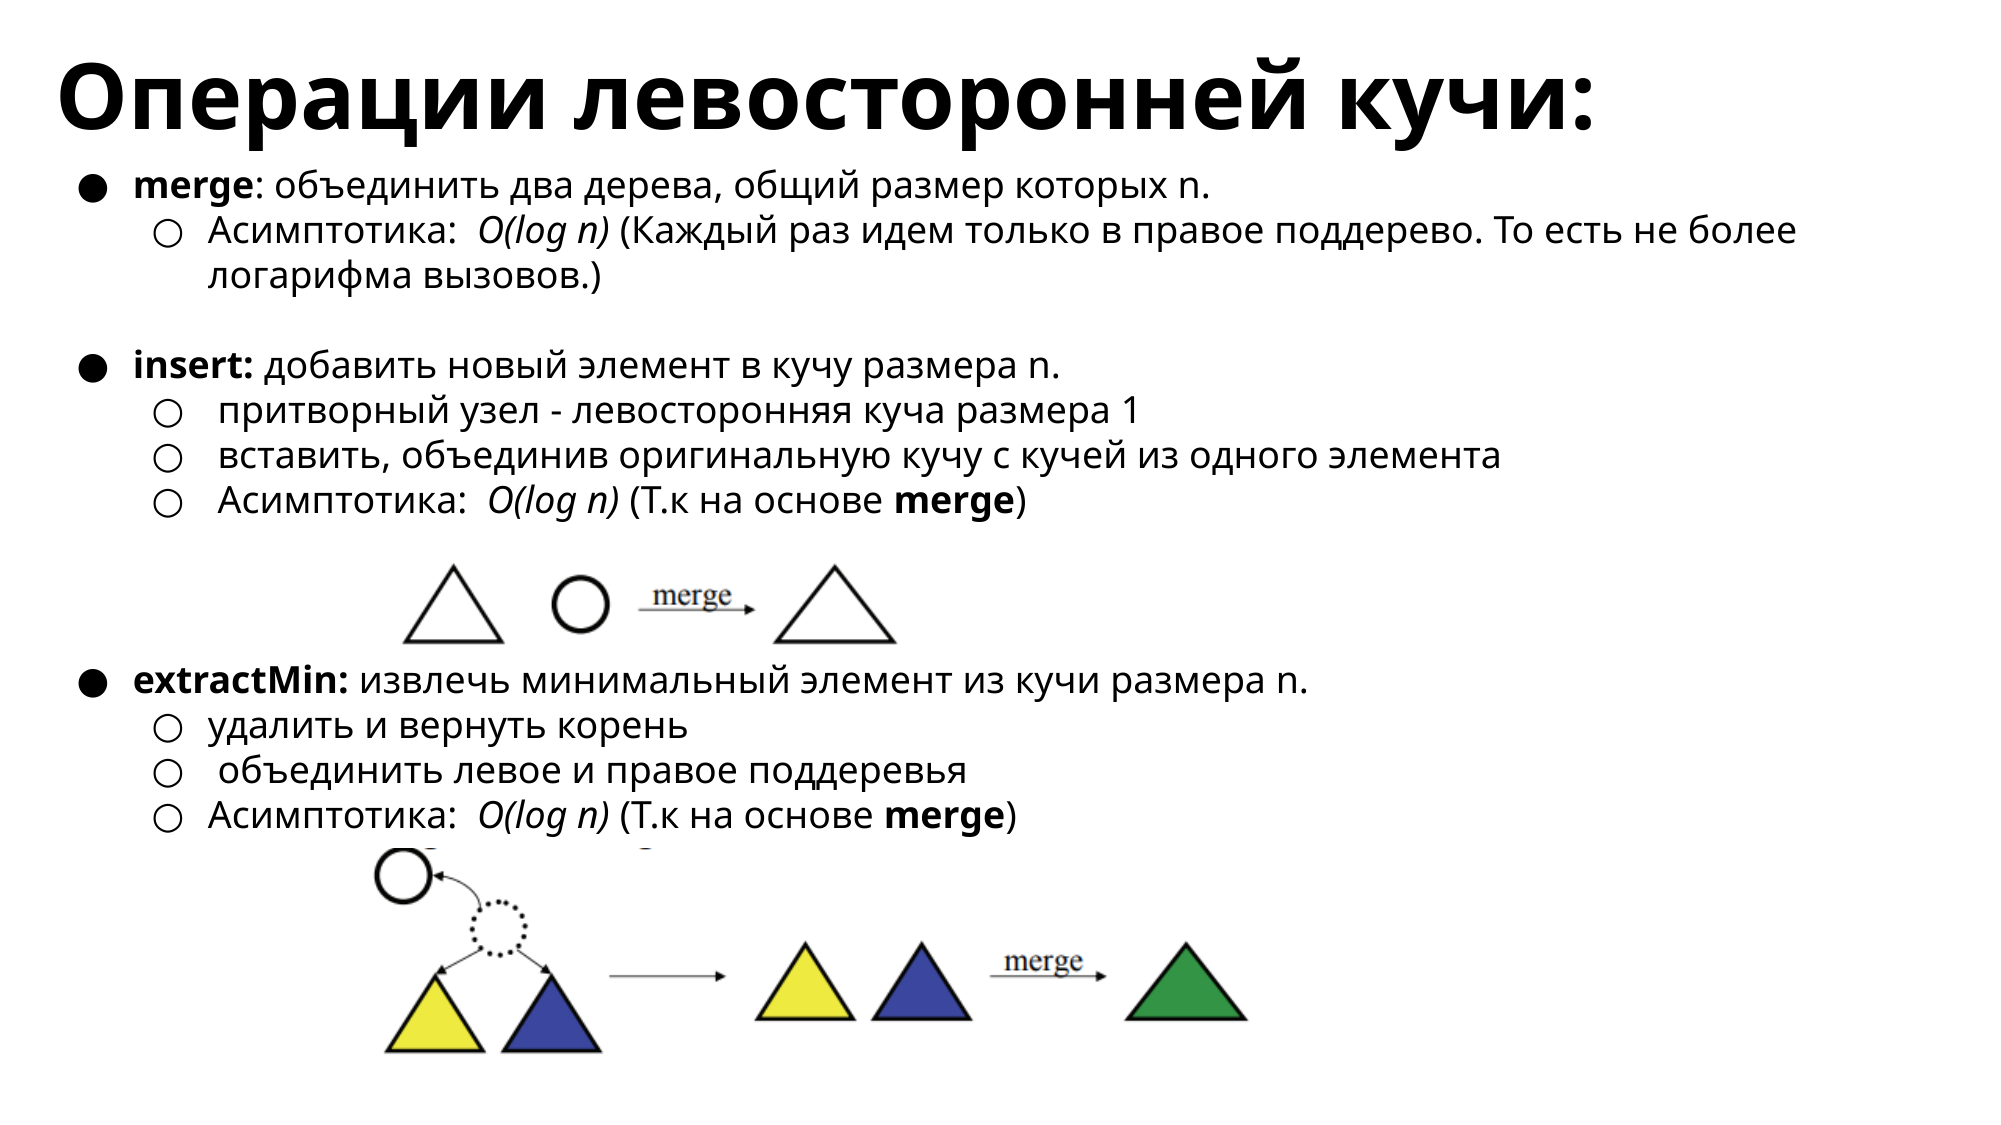

Операции левосторонней кучи:
merge: объединить два дерева, общий размер которых n.
Асимптотика: O(log n) (Каждый раз идем только в правое поддерево. То есть не более логарифма вызовов.)
insert: добавить новый элемент в кучу размера n.
 притворный узел - левосторонняя куча размера 1
 вставить, объединив оригинальную кучу с кучей из одного элемента
 Асимптотика: O(log n) (Т.к на основе merge)
extractMin: извлечь минимальный элемент из кучи размера n.
удалить и вернуть корень
 объединить левое и правое поддеревья
Асимптотика: O(log n) (Т.к на основе merge)